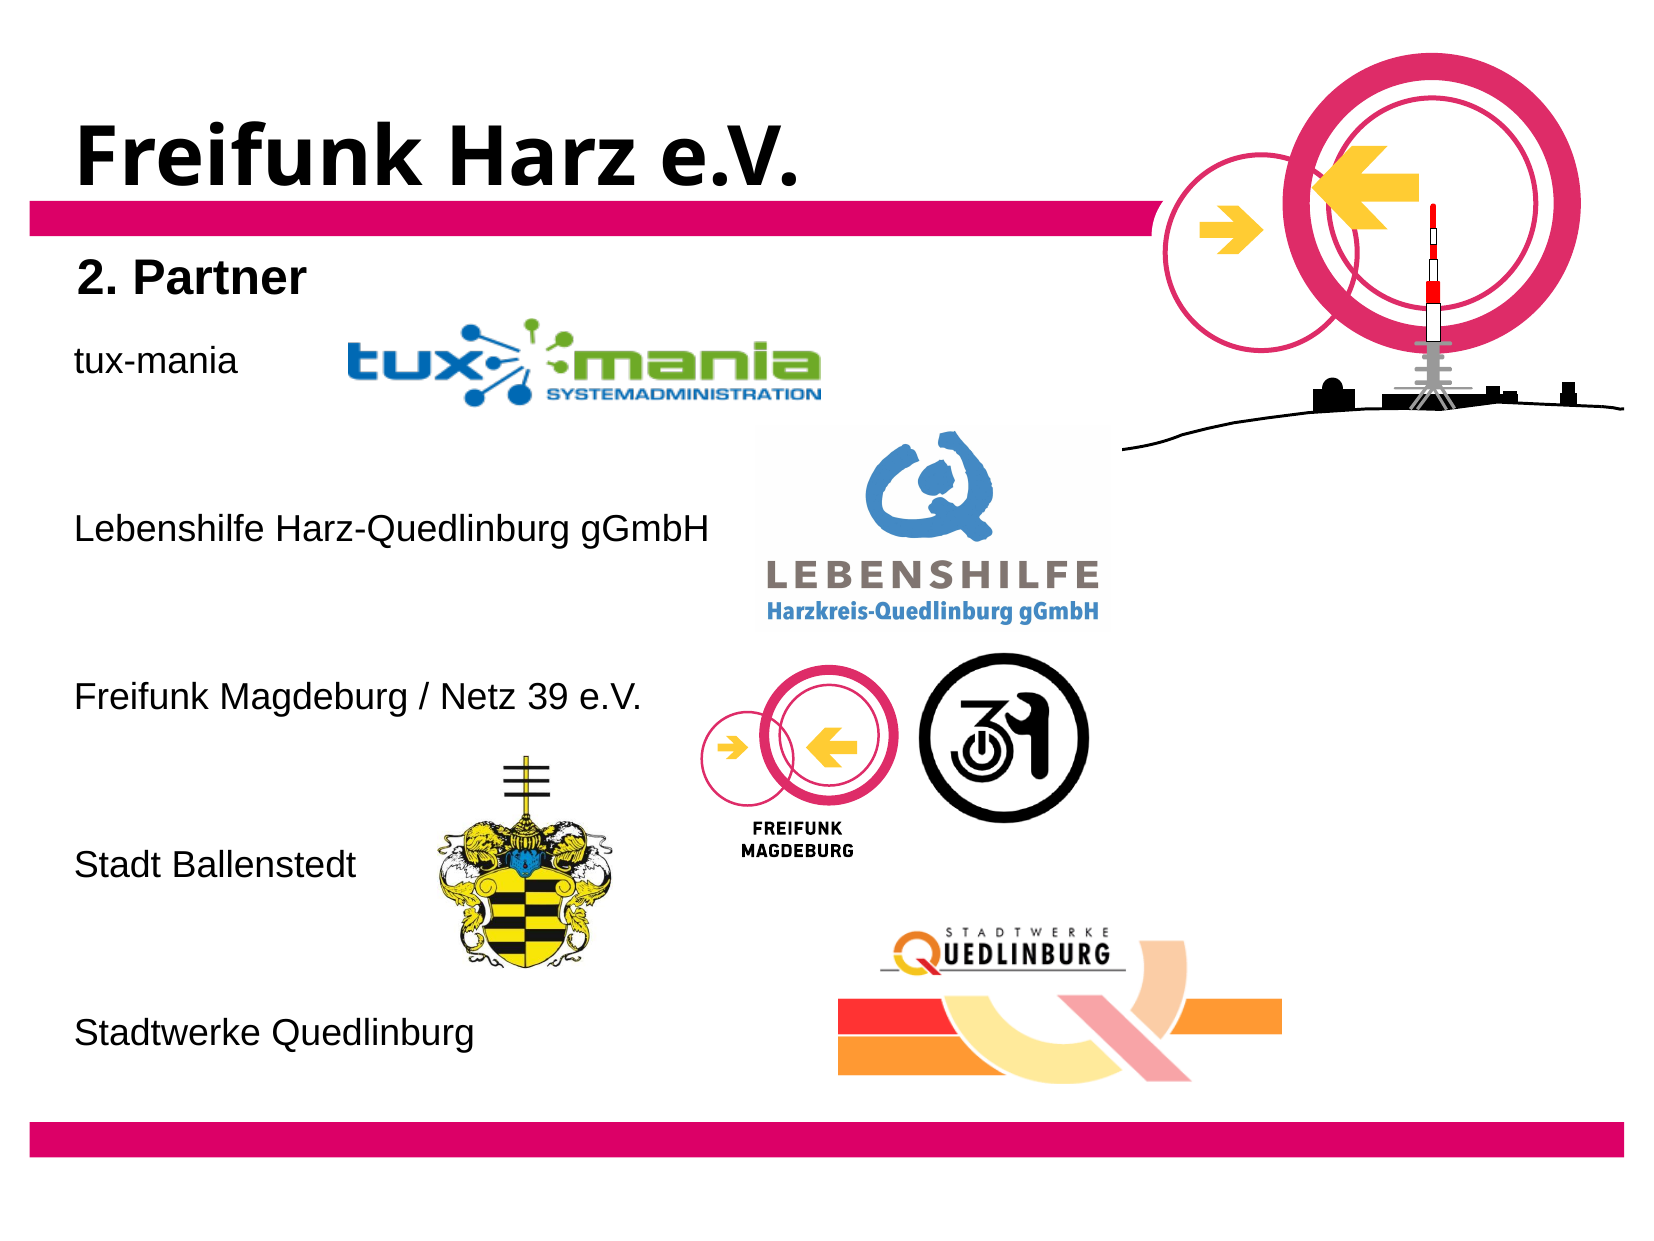

# 2. Partner
tux-mania
Lebenshilfe Harz-Quedlinburg gGmbH
Freifunk Magdeburg / Netz 39 e.V.
Stadt Ballenstedt
Stadtwerke Quedlinburg